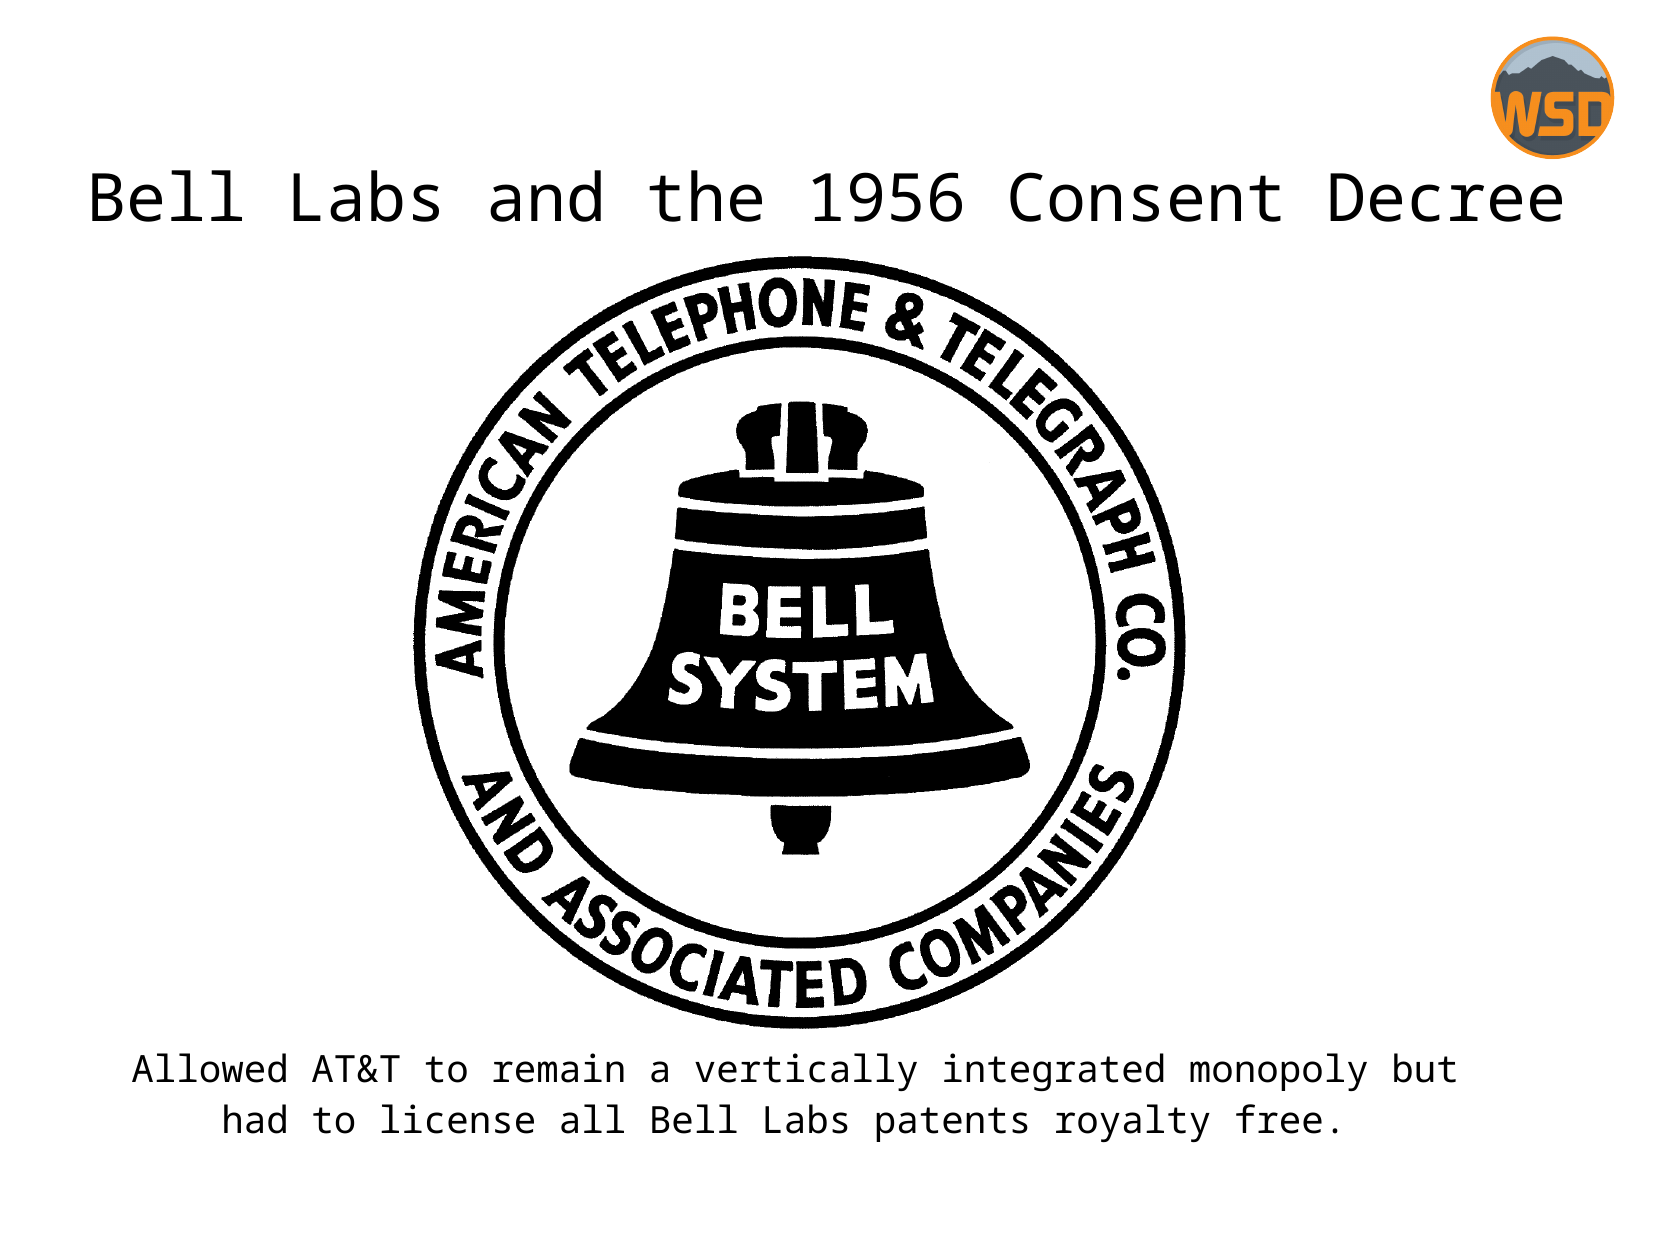

# Bell Labs and the 1956 Consent Decree
Allowed AT&T to remain a vertically integrated monopoly but had to license all Bell Labs patents royalty free.